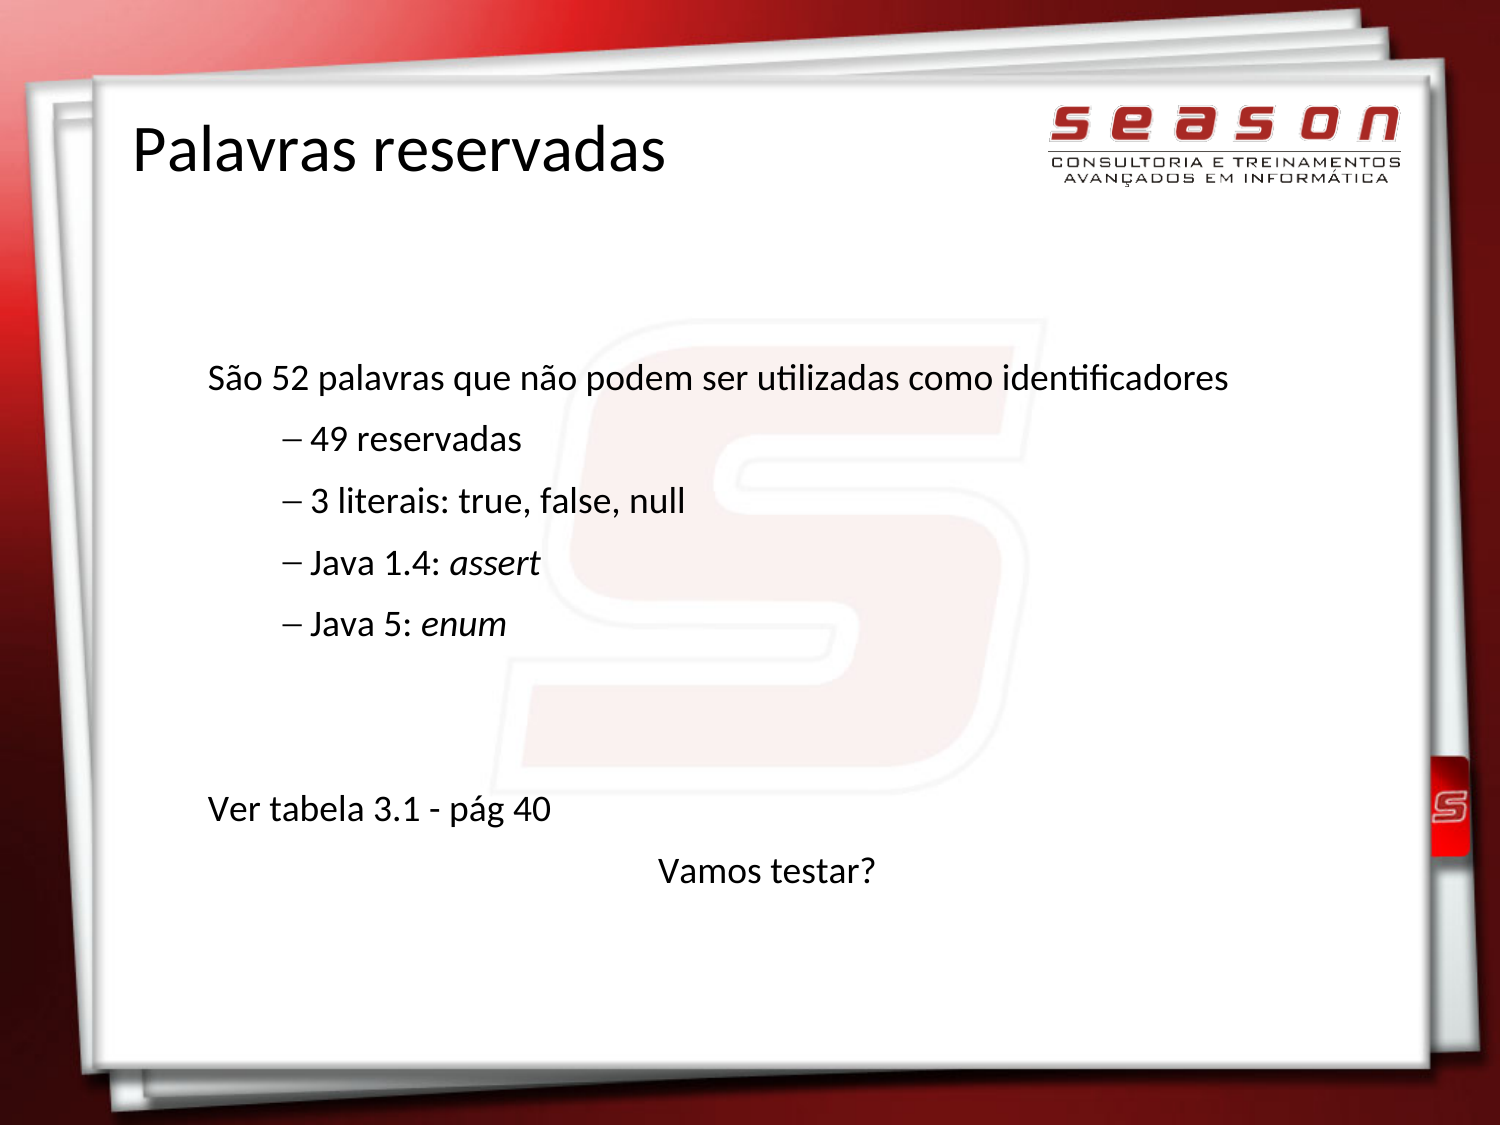

# Palavras reservadas
São 52 palavras que não podem ser utilizadas como identificadores
 49 reservadas
 3 literais: true, false, null
 Java 1.4: assert
 Java 5: enum
Ver tabela 3.1 - pág 40
Vamos testar?